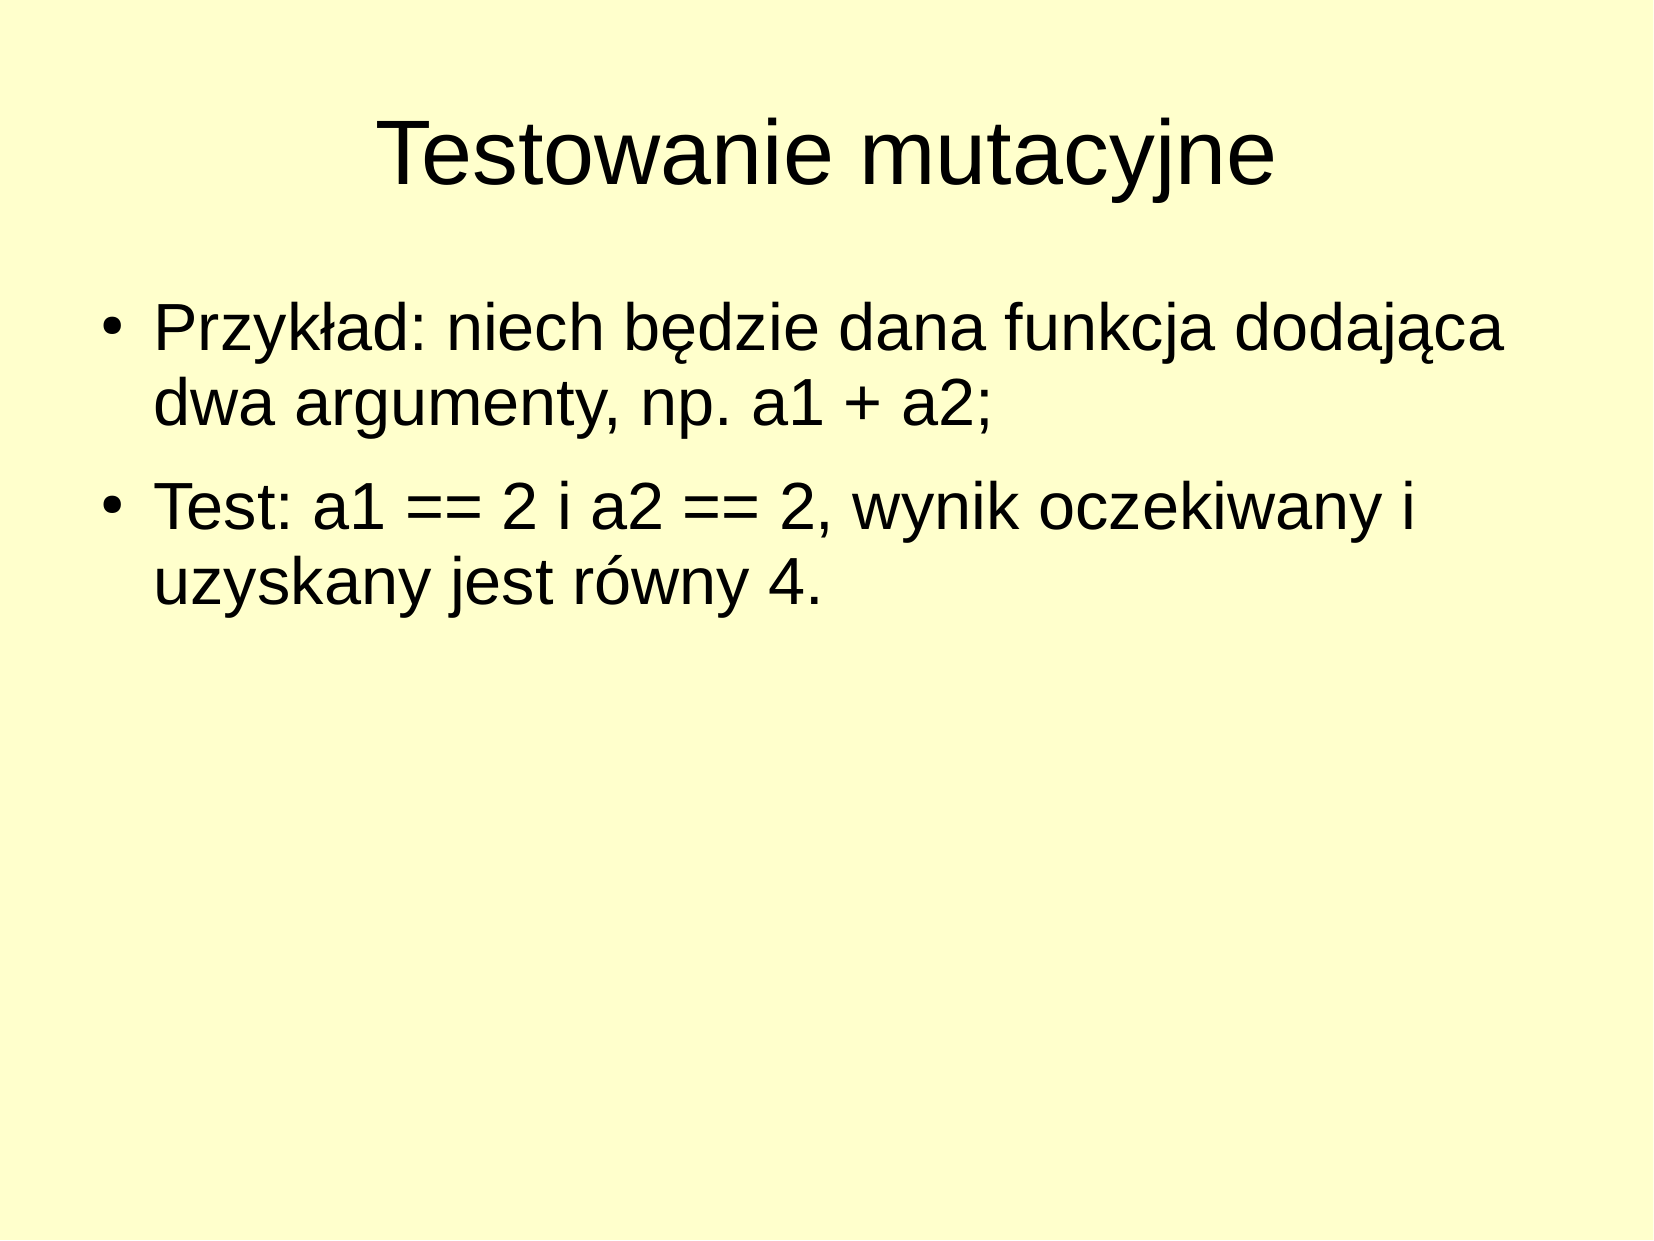

# Testowanie mutacyjne
Przykład: niech będzie dana funkcja dodająca dwa argumenty, np. a1 + a2;
Test: a1 == 2 i a2 == 2, wynik oczekiwany i uzyskany jest równy 4.